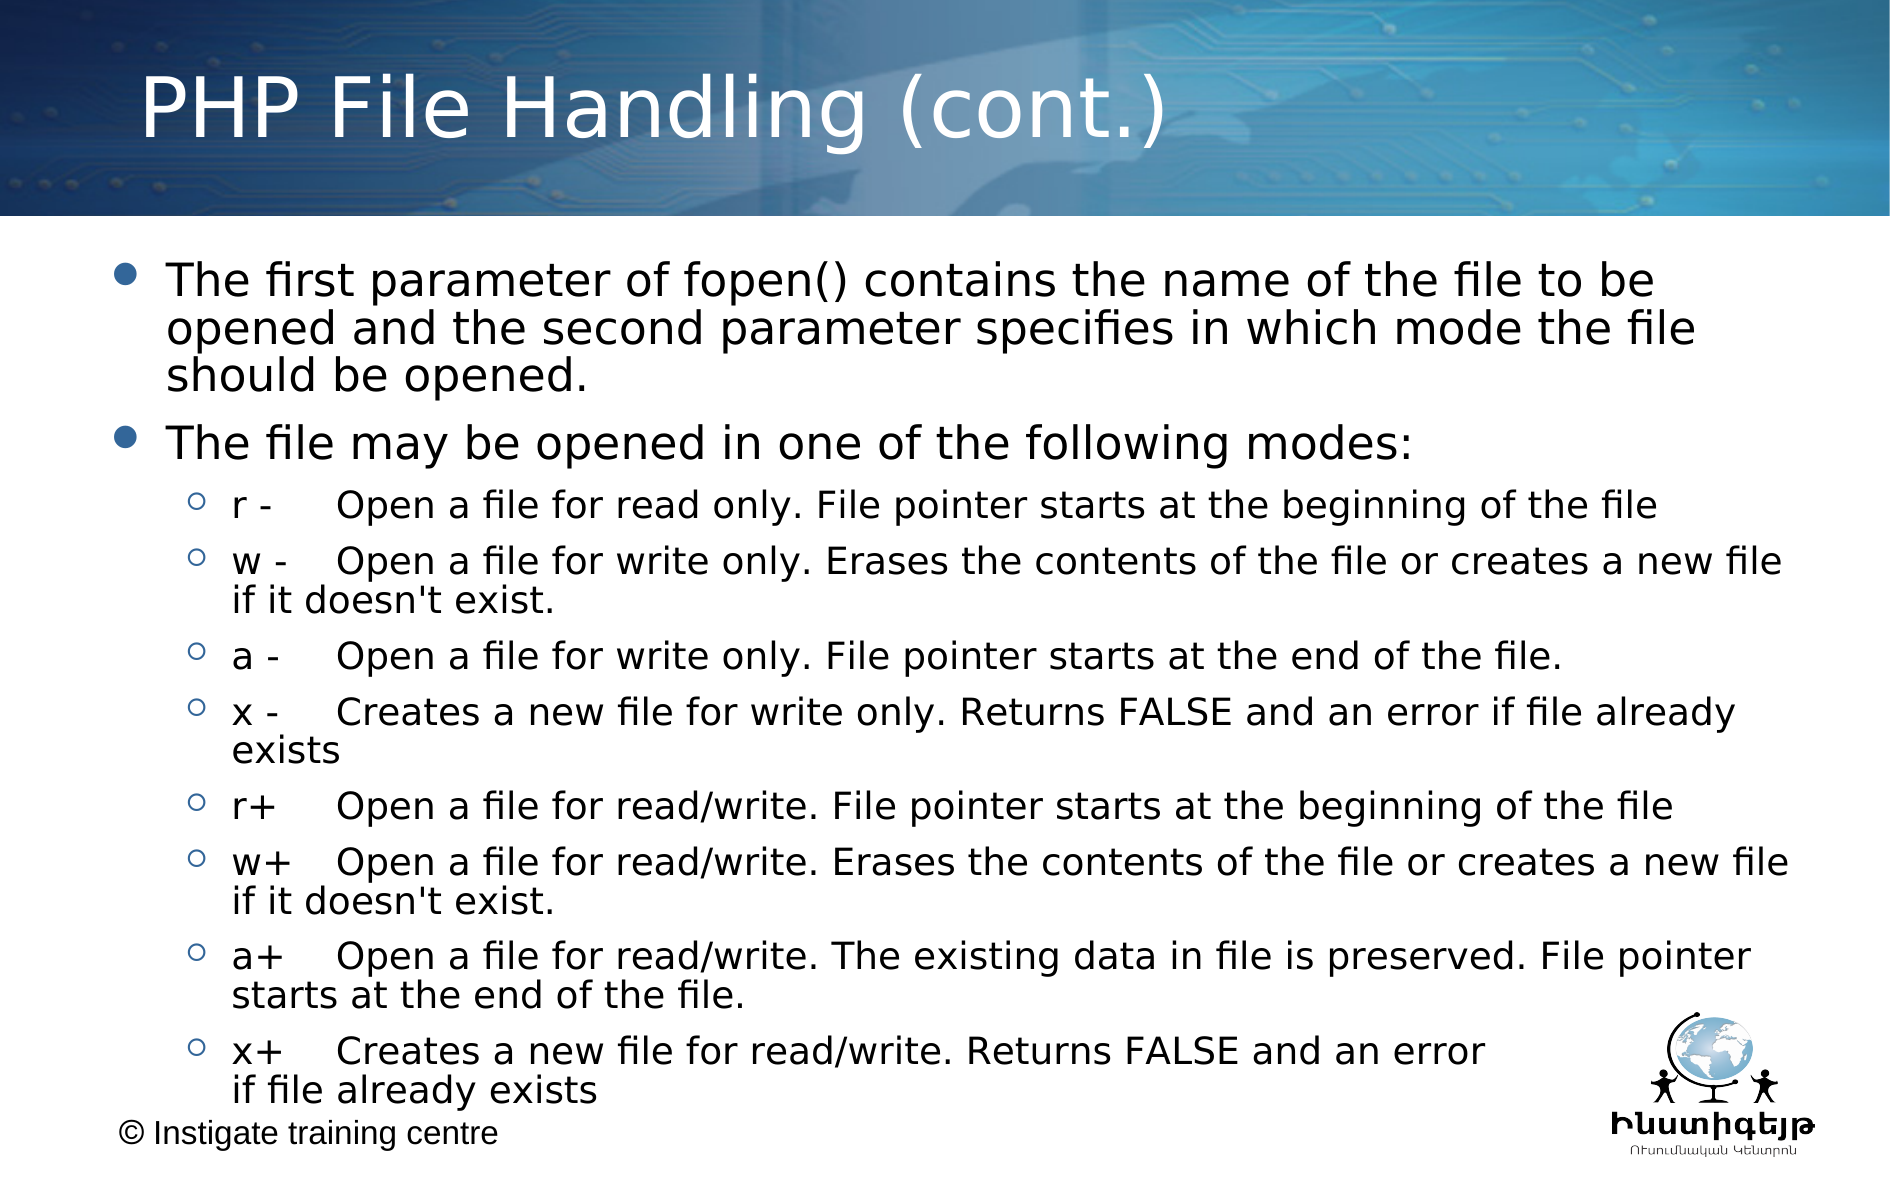

PHP File Handling (cont.)
# The first parameter of fopen() contains the name of the file to be opened and the second parameter specifies in which mode the file should be opened.
The file may be opened in one of the following modes:
r - 	Open a file for read only. File pointer starts at the beginning of the file
w - 	Open a file for write only. Erases the contents of the file or creates a new file if it doesn't exist.
a - 	Open a file for write only. File pointer starts at the end of the file.
x - 	Creates a new file for write only. Returns FALSE and an error if file already exists
r+	Open a file for read/write. File pointer starts at the beginning of the file
w+	Open a file for read/write. Erases the contents of the file or creates a new file if it doesn't exist.
a+	Open a file for read/write. The existing data in file is preserved. File pointer starts at the end of the file.
x+	Creates a new file for read/write. Returns FALSE and an error
if file already exists